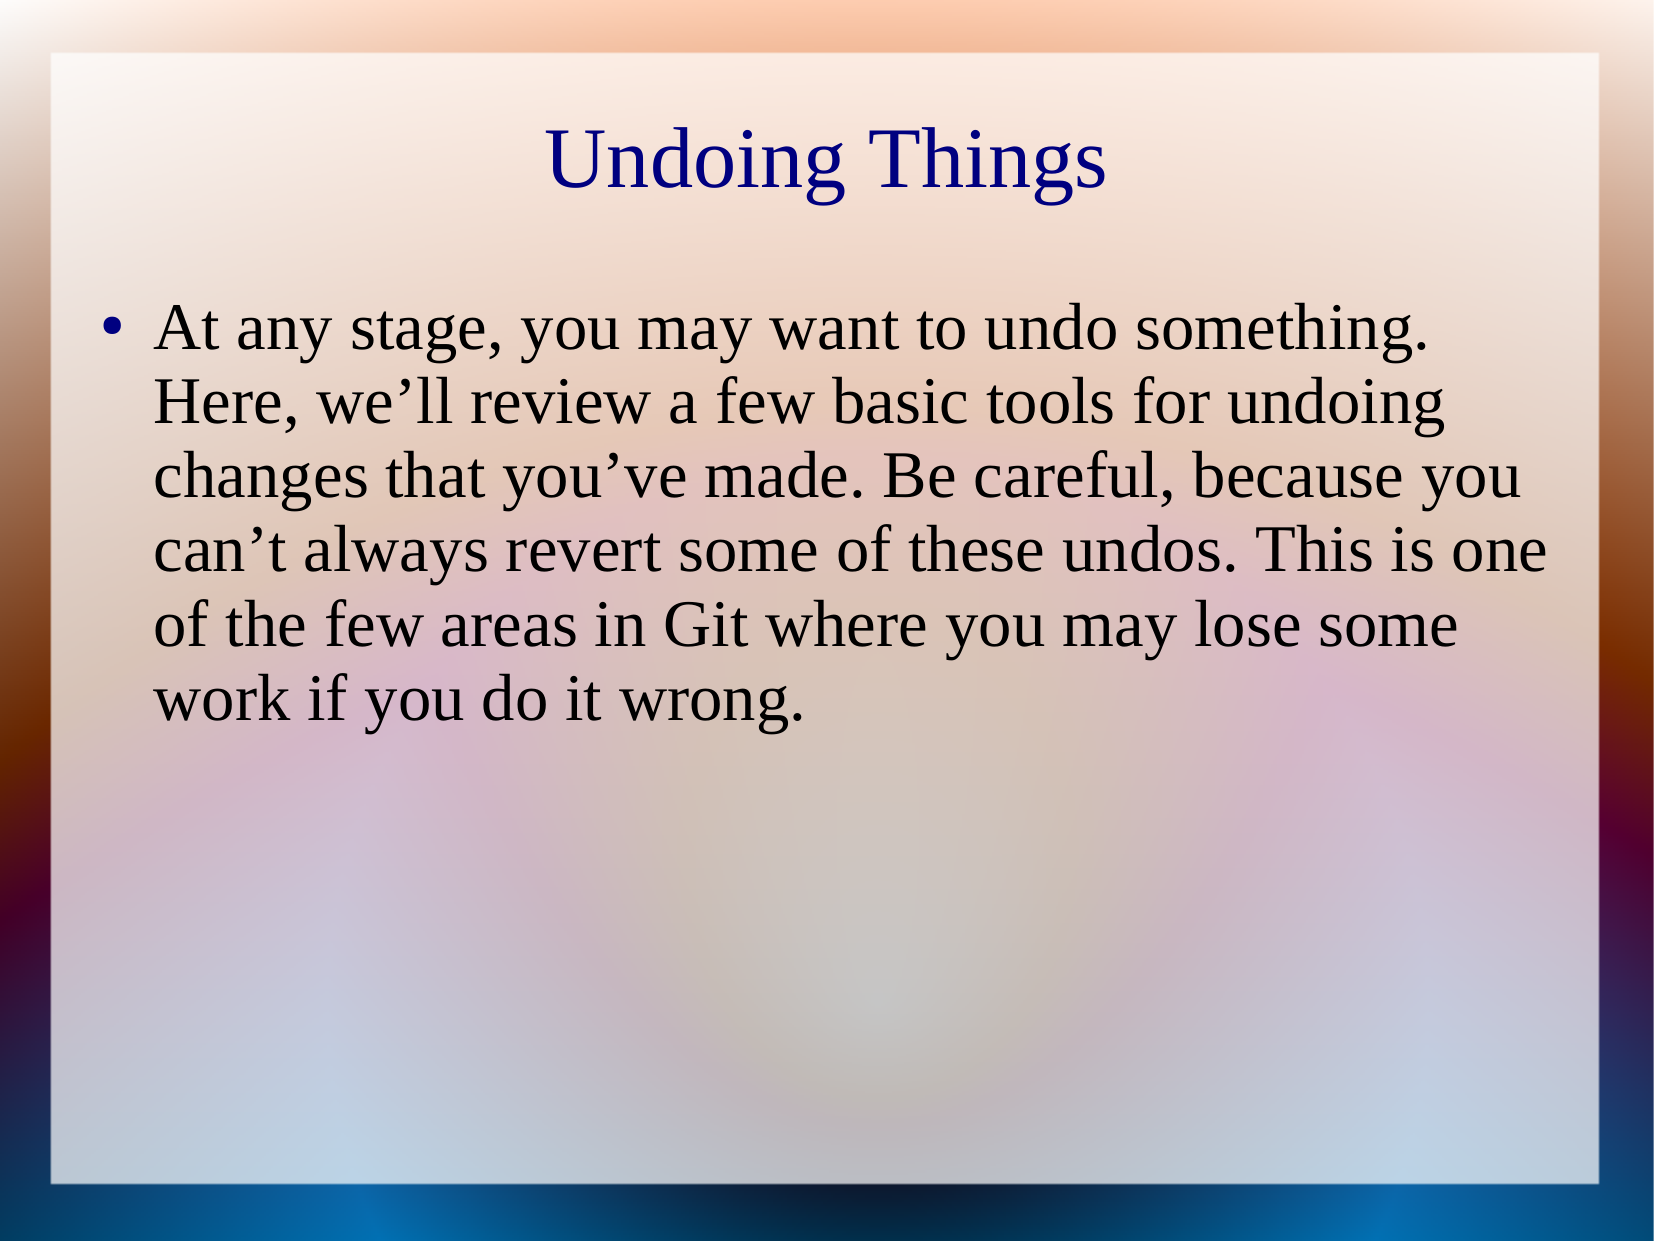

# Undoing Things
At any stage, you may want to undo something. Here, we’ll review a few basic tools for undoing changes that you’ve made. Be careful, because you can’t always revert some of these undos. This is one of the few areas in Git where you may lose some work if you do it wrong.